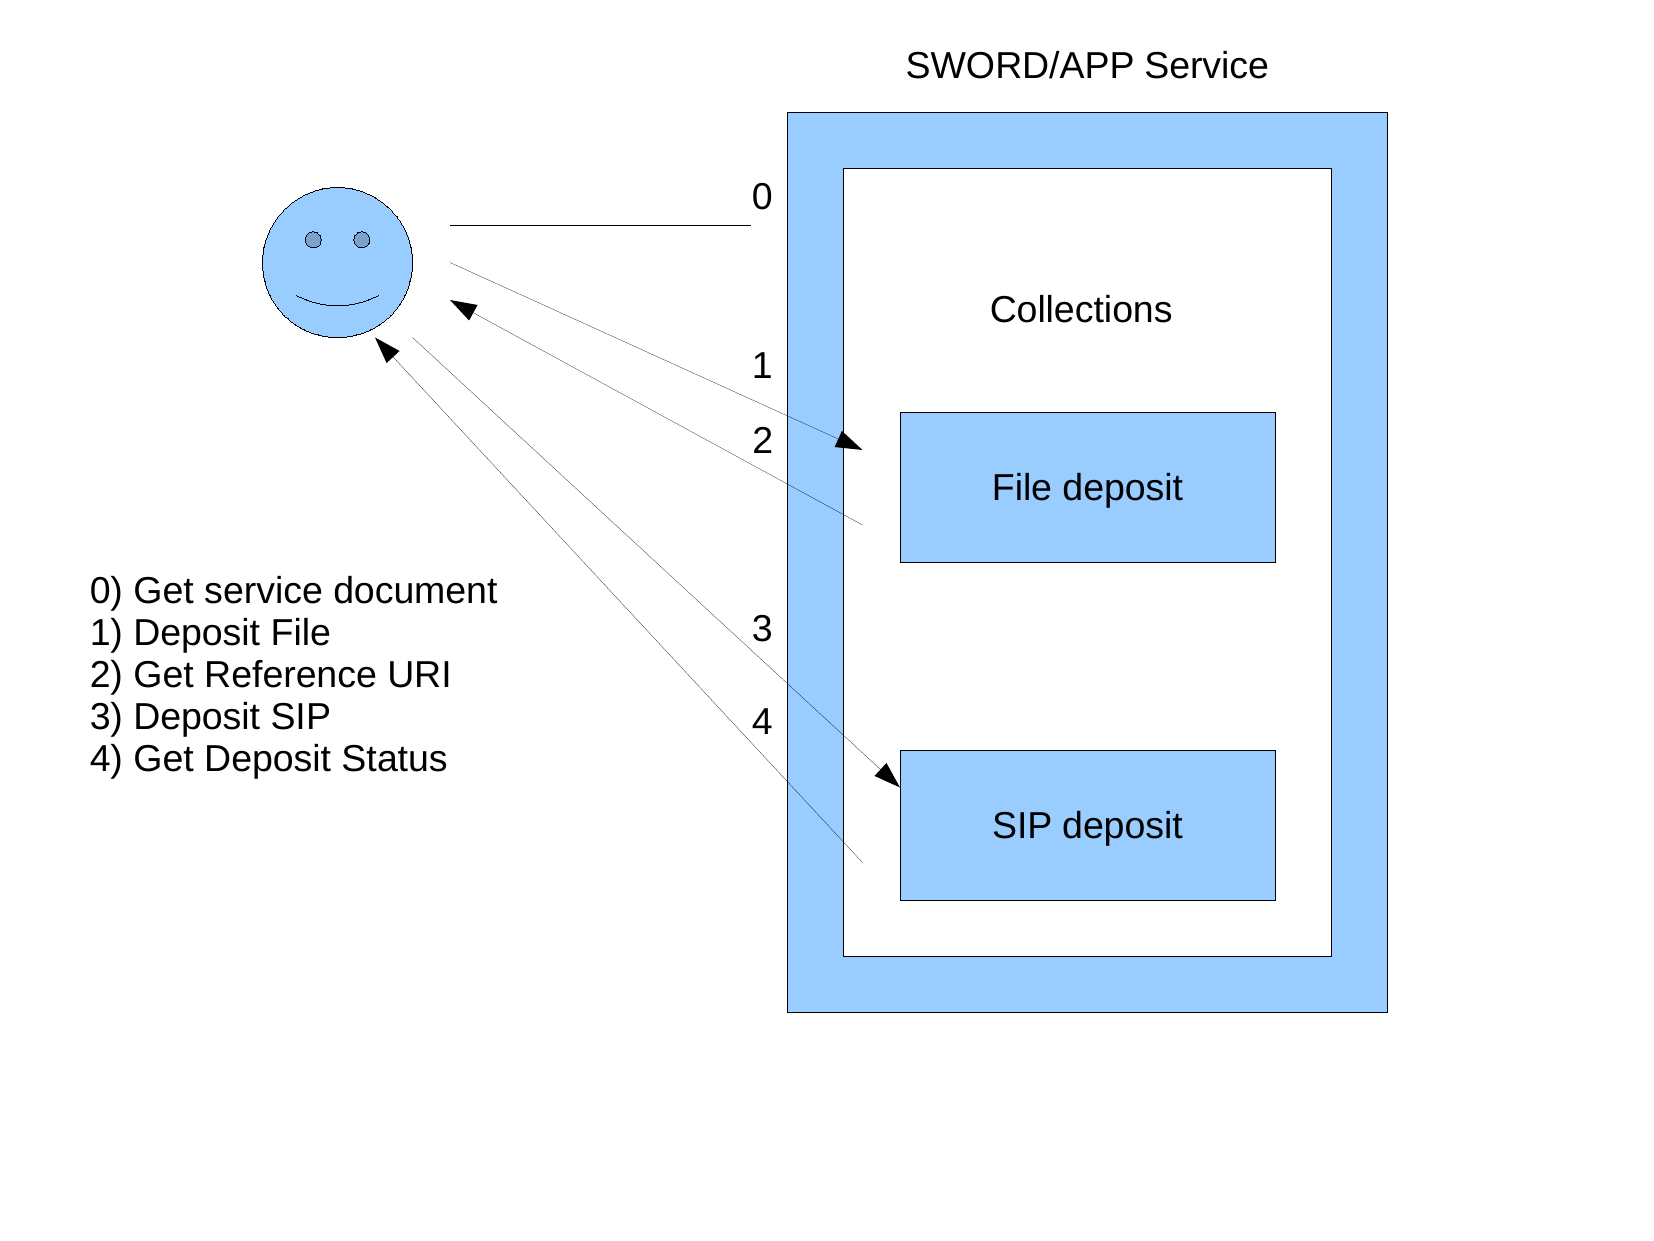

SWORD/APP Service
0
Collections
1
2
File deposit
0) Get service document
1) Deposit File
2) Get Reference URI
3) Deposit SIP
4) Get Deposit Status
3
4
SIP deposit